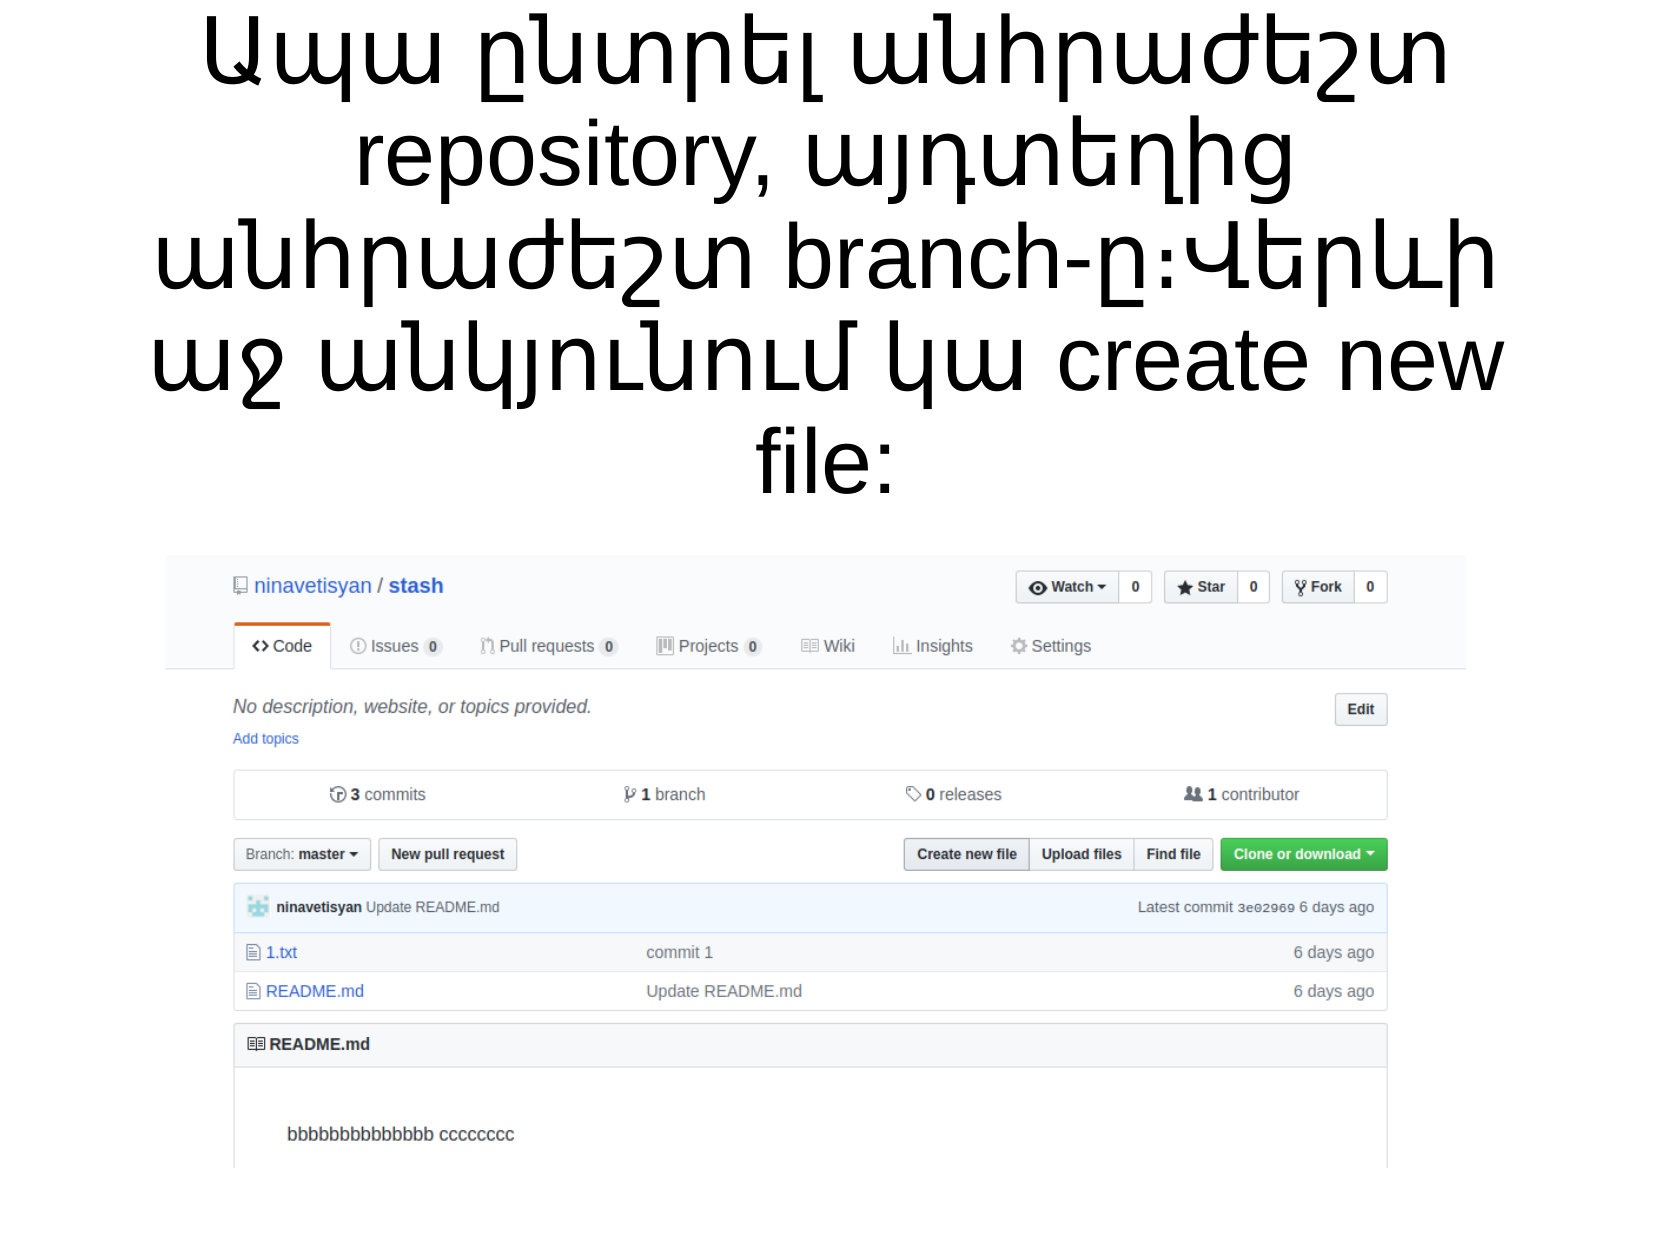

# Ապա ընտրել անհրաժեշտ repository, այդտեղից անհրաժեշտ branch-ը։Վերևի աջ անկյունում կա create new file: